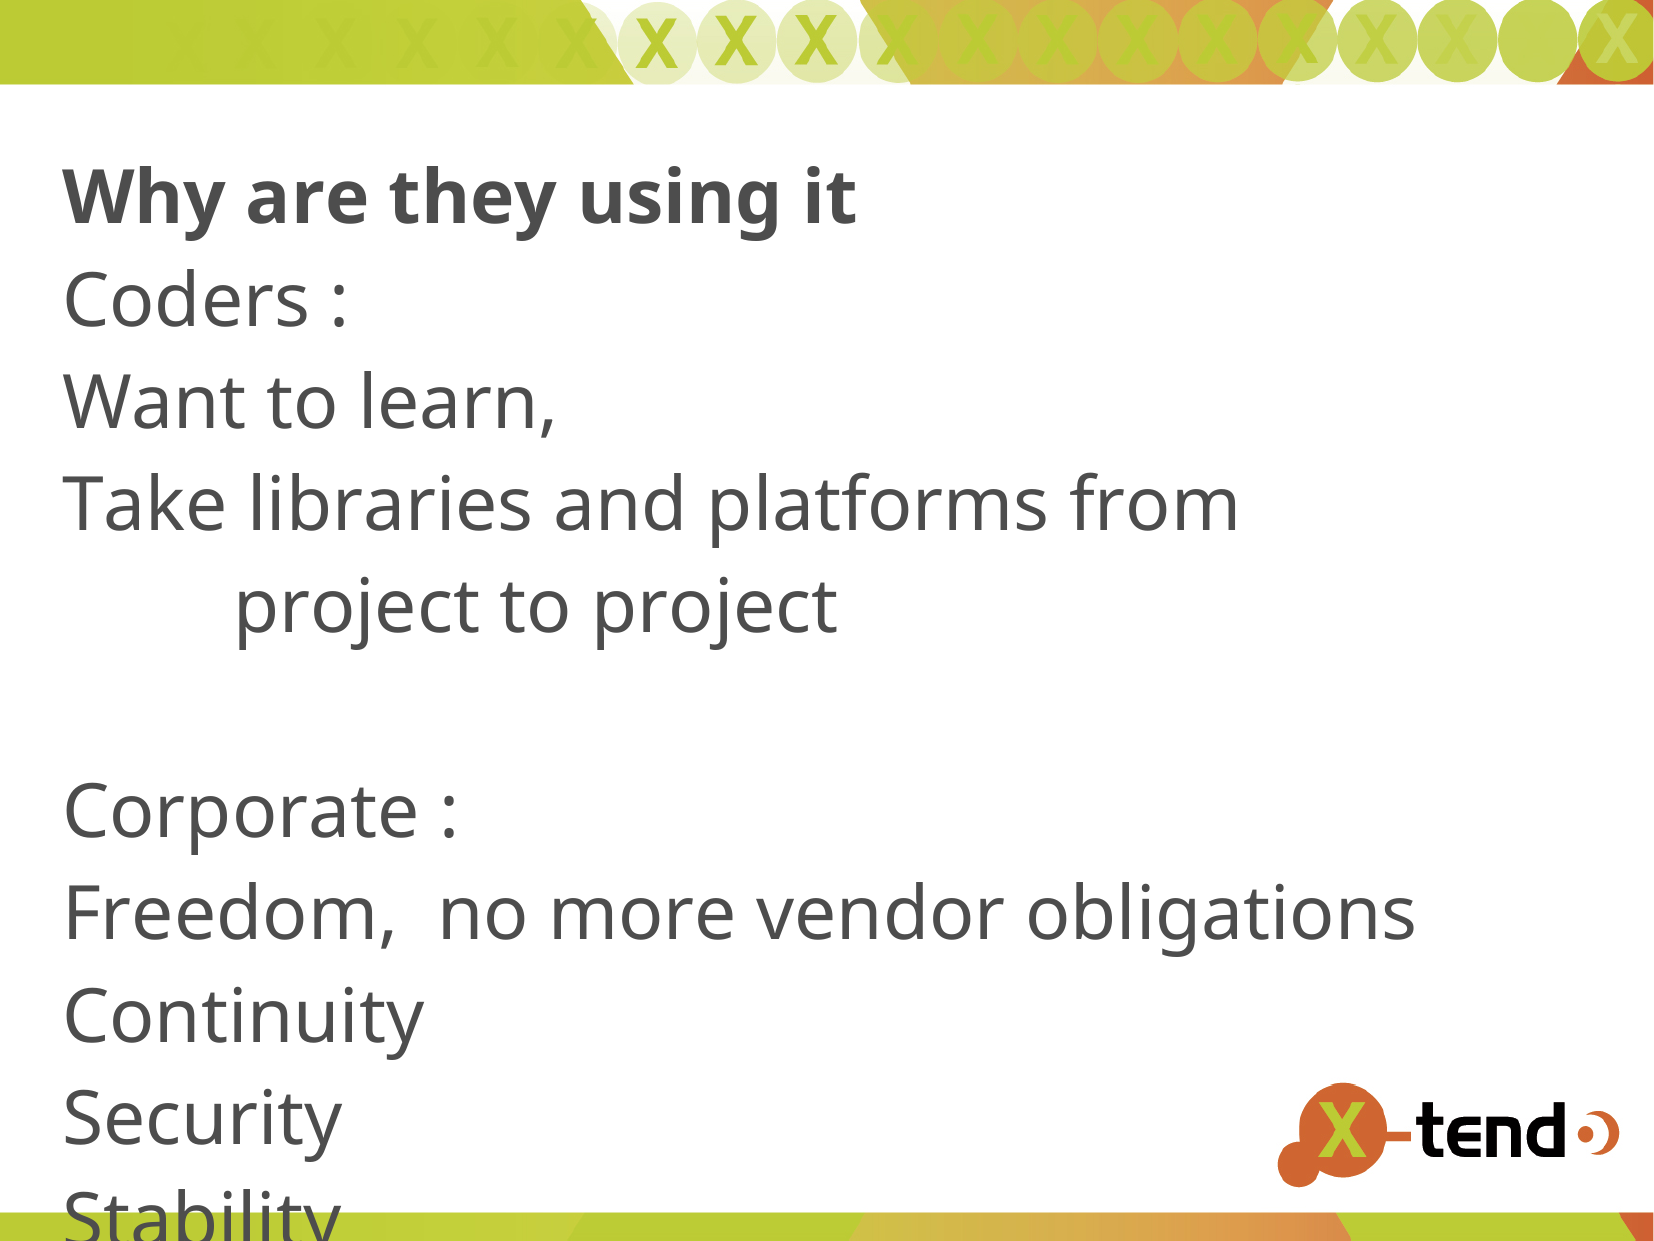

Why are they using it
Coders :
Want to learn,
Take libraries and platforms from
project to project
Corporate :
Freedom, no more vendor obligations
Continuity
Security
Stability
#